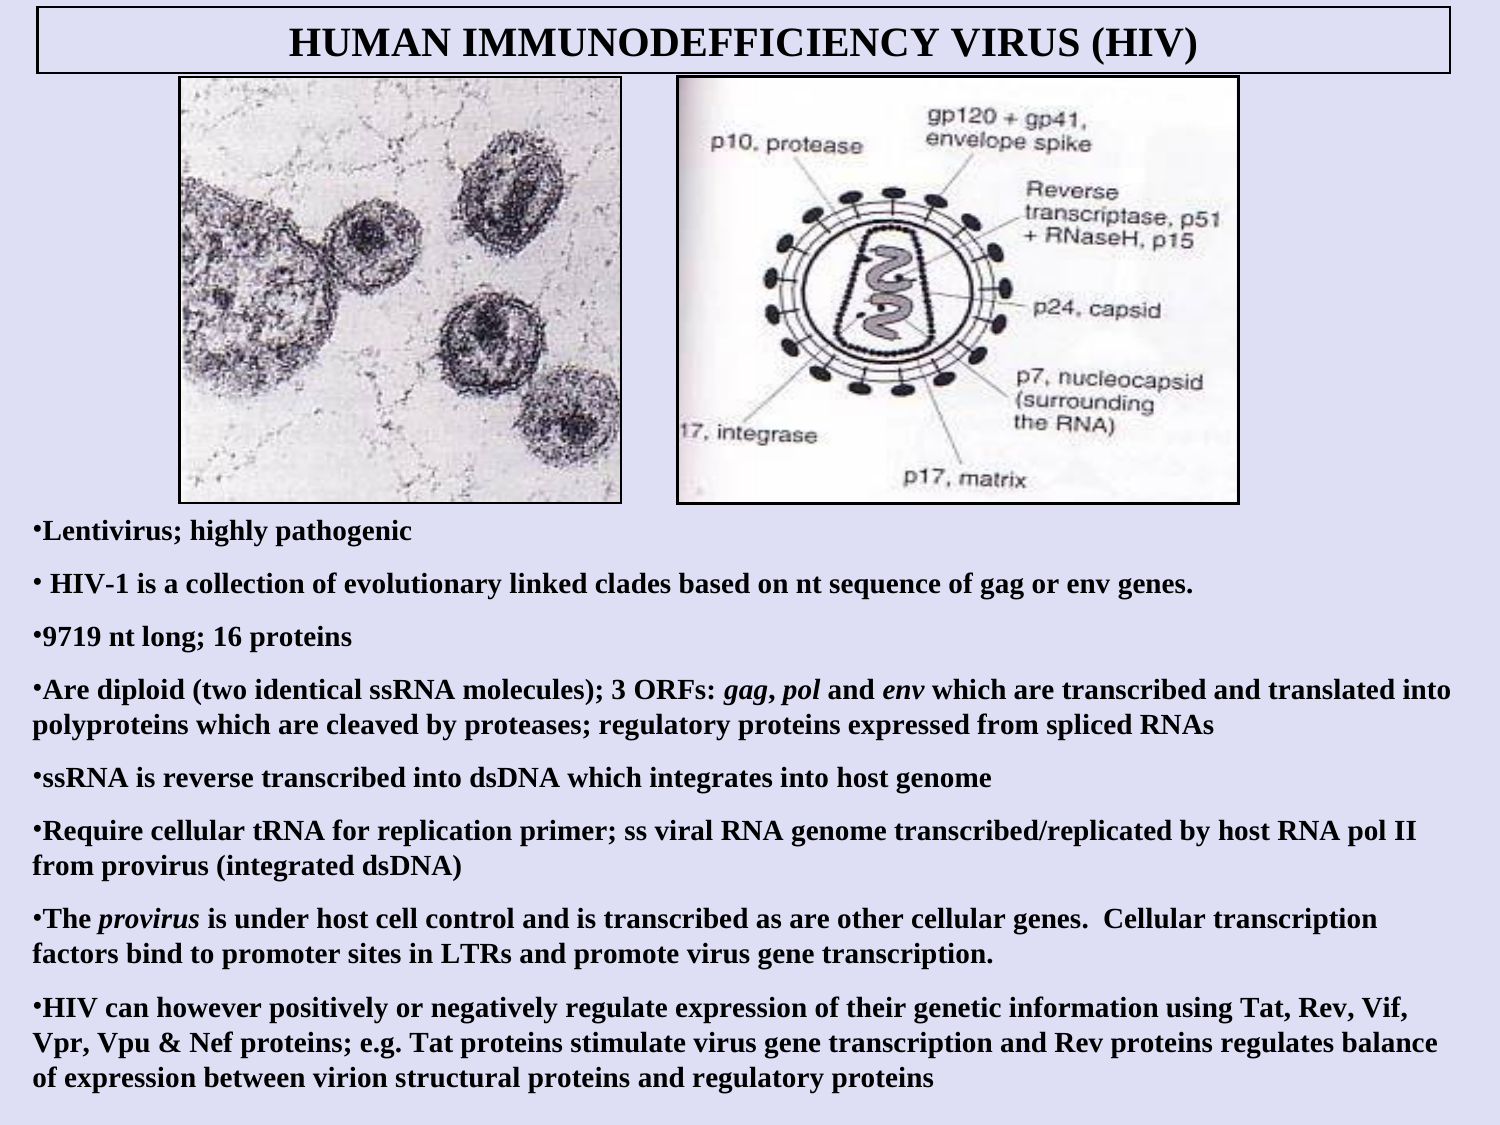

HUMAN IMMUNODEFFICIENCY VIRUS (HIV)
Lentivirus; highly pathogenic
 HIV-1 is a collection of evolutionary linked clades based on nt sequence of gag or env genes.
9719 nt long; 16 proteins
Are diploid (two identical ssRNA molecules); 3 ORFs: gag, pol and env which are transcribed and translated into polyproteins which are cleaved by proteases; regulatory proteins expressed from spliced RNAs
ssRNA is reverse transcribed into dsDNA which integrates into host genome
Require cellular tRNA for replication primer; ss viral RNA genome transcribed/replicated by host RNA pol II from provirus (integrated dsDNA)
The provirus is under host cell control and is transcribed as are other cellular genes. Cellular transcription factors bind to promoter sites in LTRs and promote virus gene transcription.
HIV can however positively or negatively regulate expression of their genetic information using Tat, Rev, Vif, Vpr, Vpu & Nef proteins; e.g. Tat proteins stimulate virus gene transcription and Rev proteins regulates balance of expression between virion structural proteins and regulatory proteins